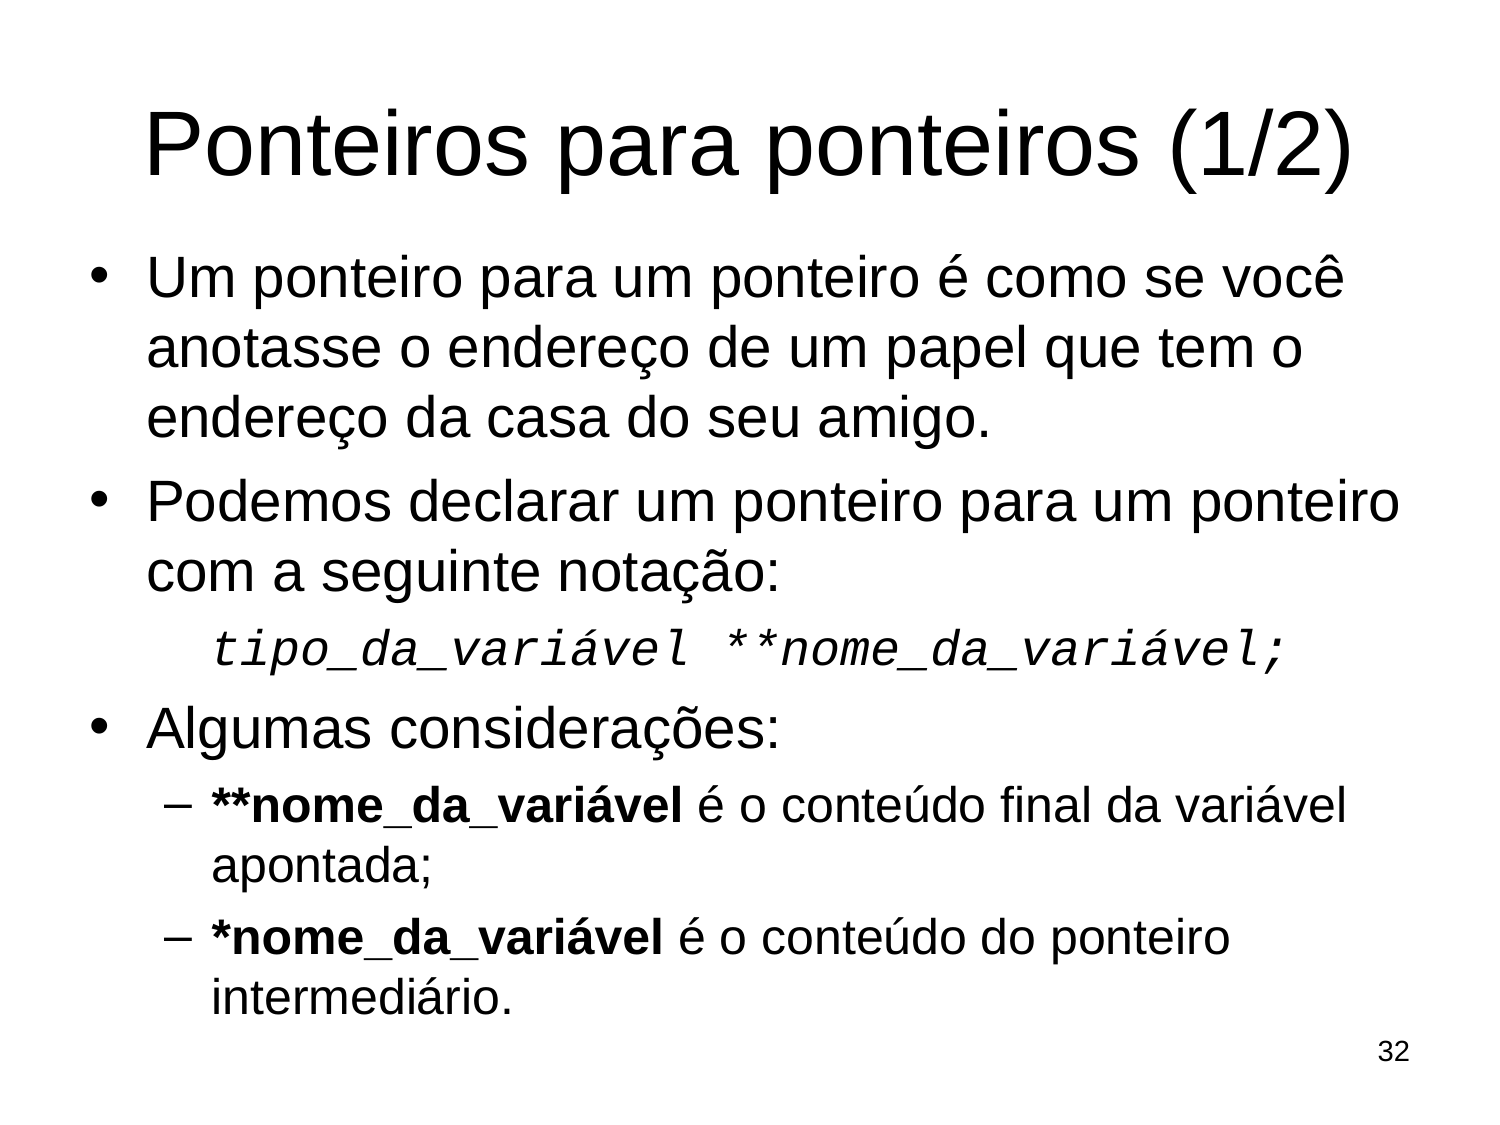

# Ponteiros para ponteiros (1/2)
Um ponteiro para um ponteiro é como se você anotasse o endereço de um papel que tem o endereço da casa do seu amigo.
Podemos declarar um ponteiro para um ponteiro com a seguinte notação:
tipo_da_variável **nome_da_variável;
Algumas considerações:
**nome_da_variável é o conteúdo final da variável apontada;
*nome_da_variável é o conteúdo do ponteiro intermediário.
32